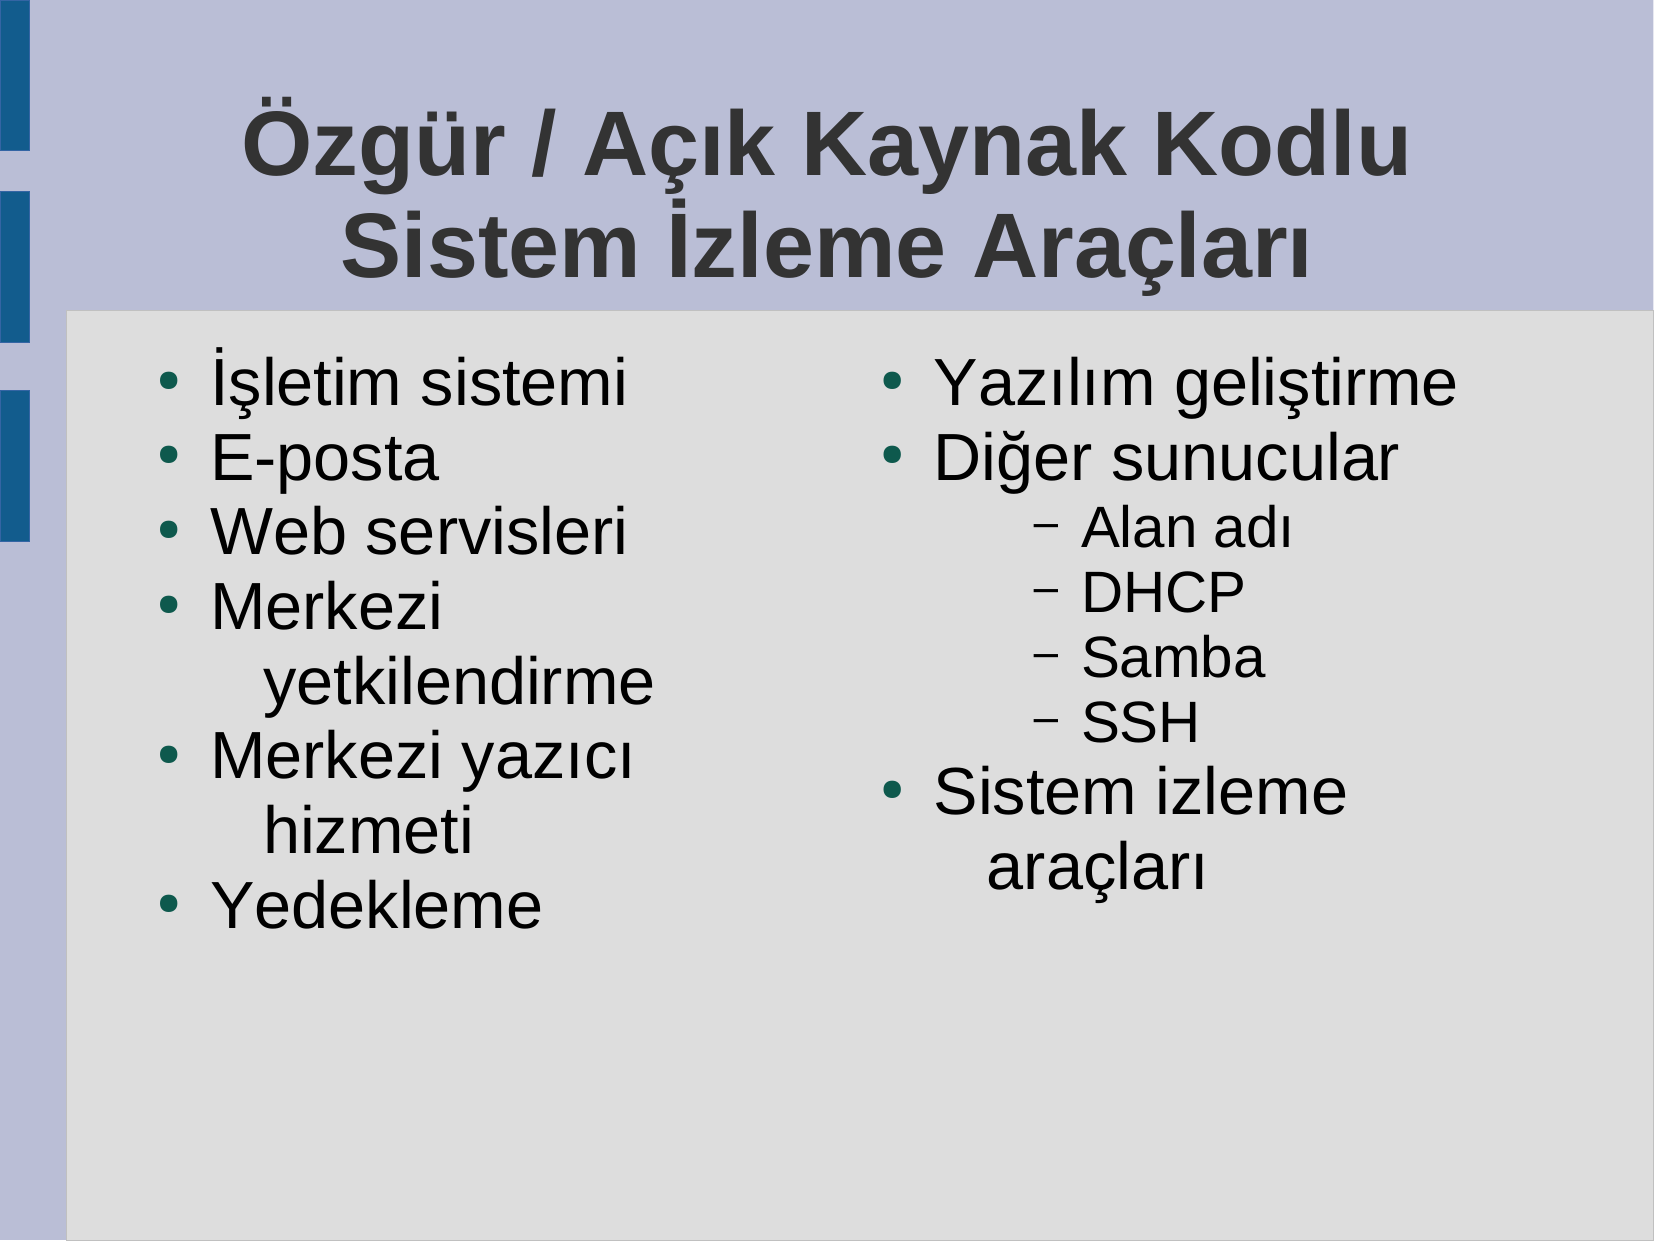

# Özgür / Açık Kaynak Kodlu Sistem İzleme Araçları
İşletim sistemi
E-posta
Web servisleri
Merkezi yetkilendirme
Merkezi yazıcı hizmeti
Yedekleme
Yazılım geliştirme
Diğer sunucular
Alan adı
DHCP
Samba
SSH
Sistem izleme araçları